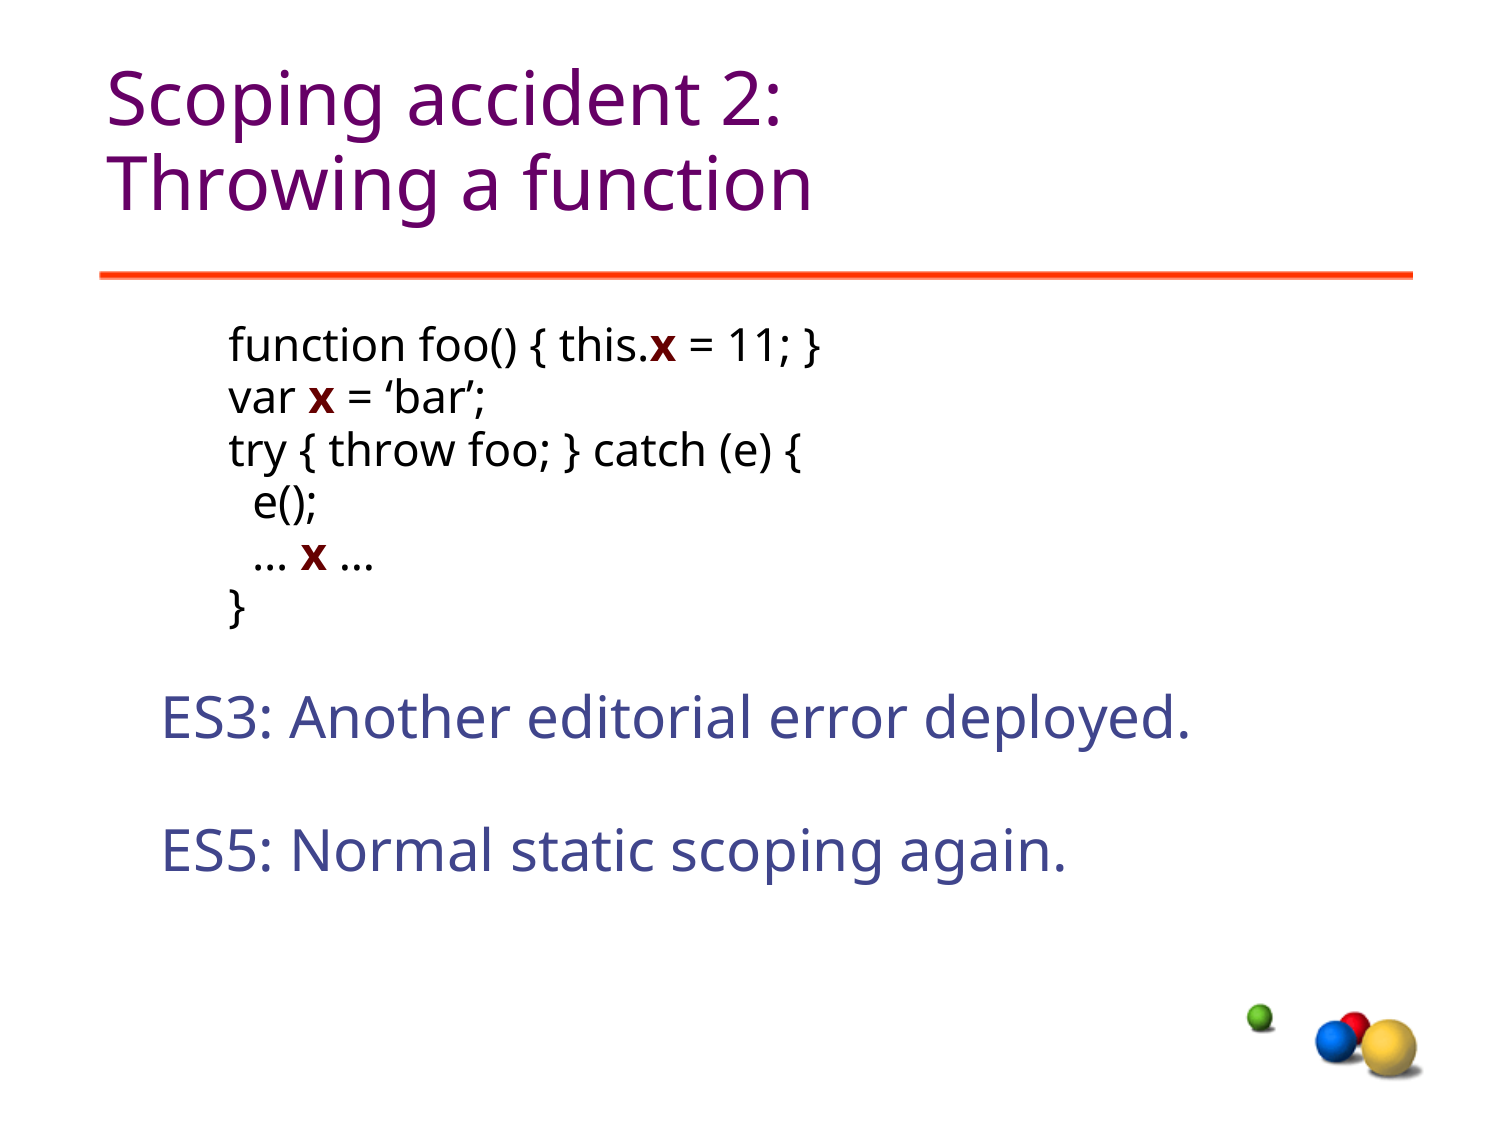

# Scoping accident 2: Throwing a function
function foo() { this.x = 11; }
var x = ‘bar’;
try { throw foo; } catch (e) {
 e();
 … x …
}
ES3: Another editorial error deployed.
ES5: Normal static scoping again.